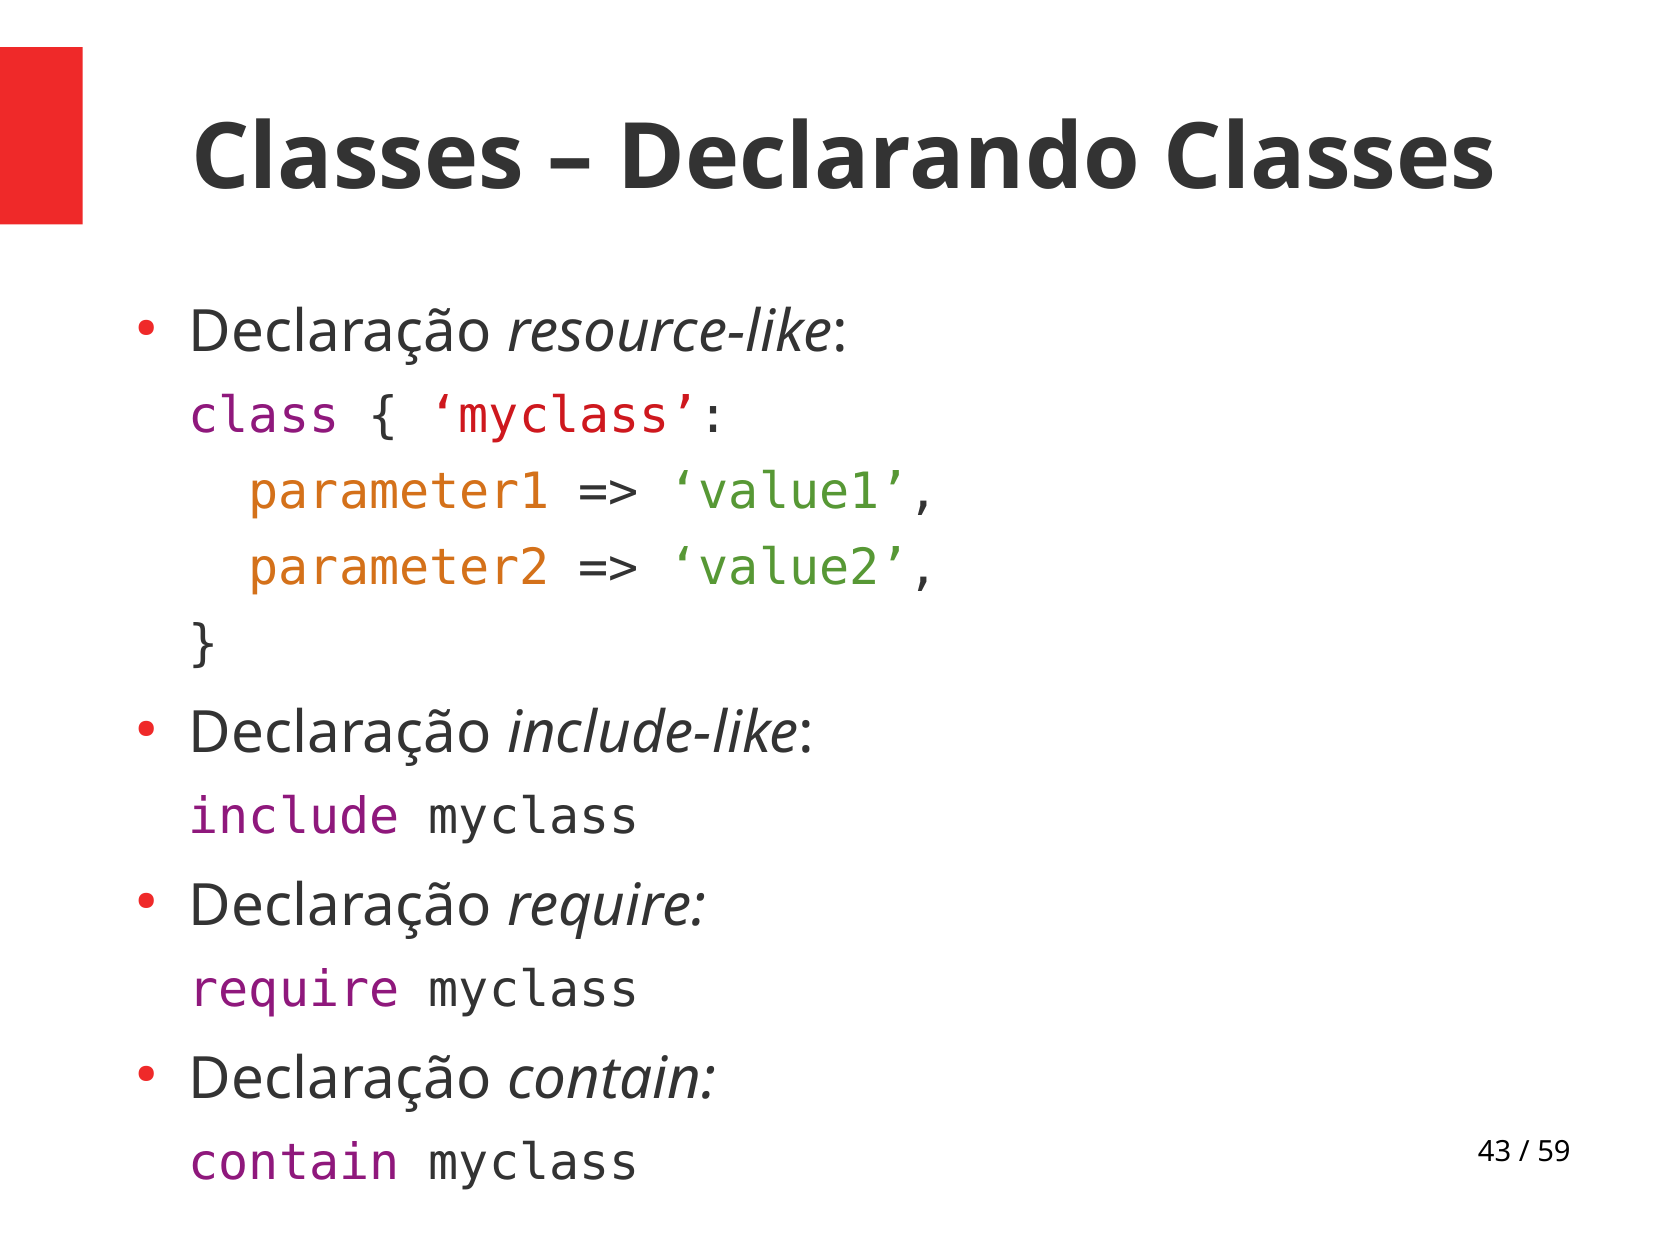

# Classes – Declarando Classes
Declaração resource-like:
class { ‘myclass’:
 parameter1 => ‘value1’,
 parameter2 => ‘value2’,
}
Declaração include-like:
include myclass
Declaração require:
require myclass
Declaração contain:
contain myclass
43